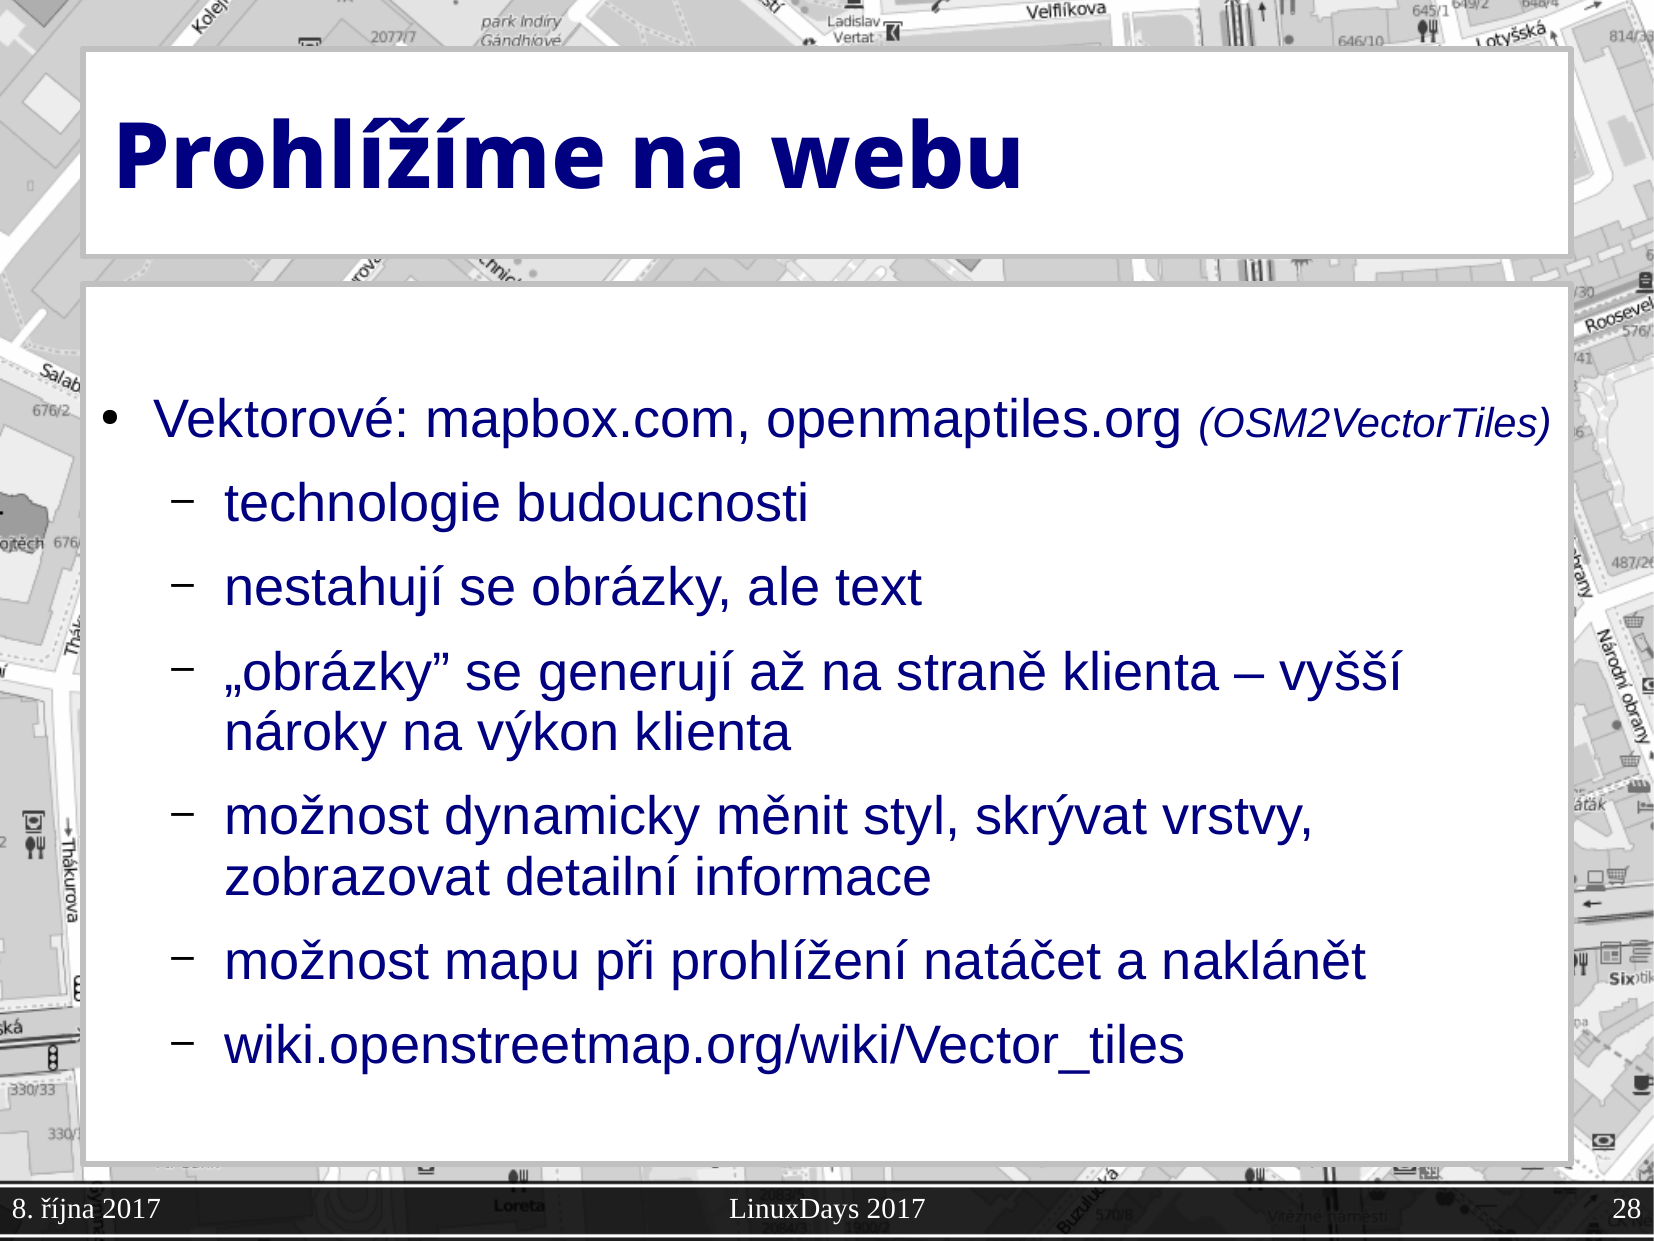

# Prohlížíme na webu
Vektorové: mapbox.com, openmaptiles.org (OSM2VectorTiles)
technologie budoucnosti
nestahují se obrázky, ale text
„obrázky” se generují až na straně klienta – vyšší nároky na výkon klienta
možnost dynamicky měnit styl, skrývat vrstvy, zobrazovat detailní informace
možnost mapu při prohlížení natáčet a naklánět
wiki.openstreetmap.org/wiki/Vector_tiles
18. listopadu 2015
Marián Kyral - GISday 2015, Praha
28